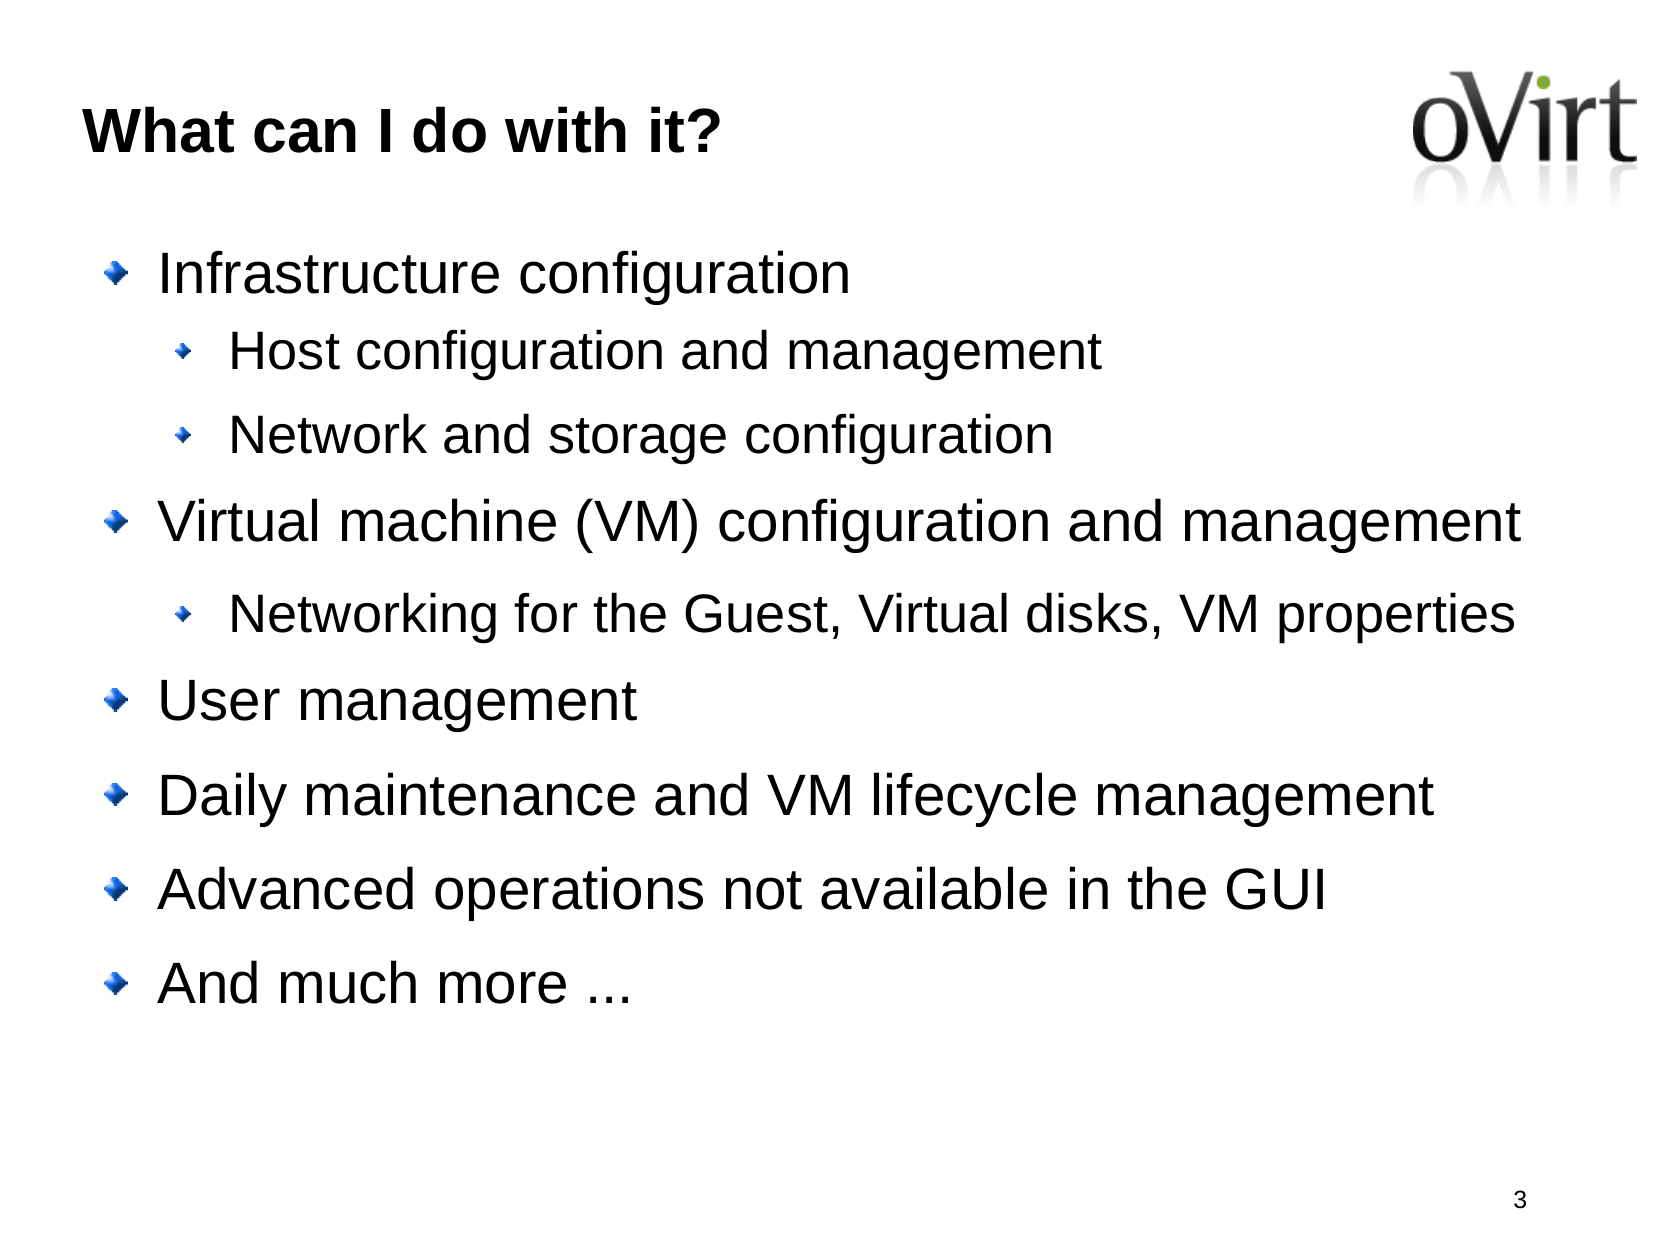

# What can I do with it?
Infrastructure configuration
Host configuration and management
Network and storage configuration
Virtual machine (VM) configuration and management
Networking for the Guest, Virtual disks, VM properties
User management
Daily maintenance and VM lifecycle management
Advanced operations not available in the GUI
And much more ...